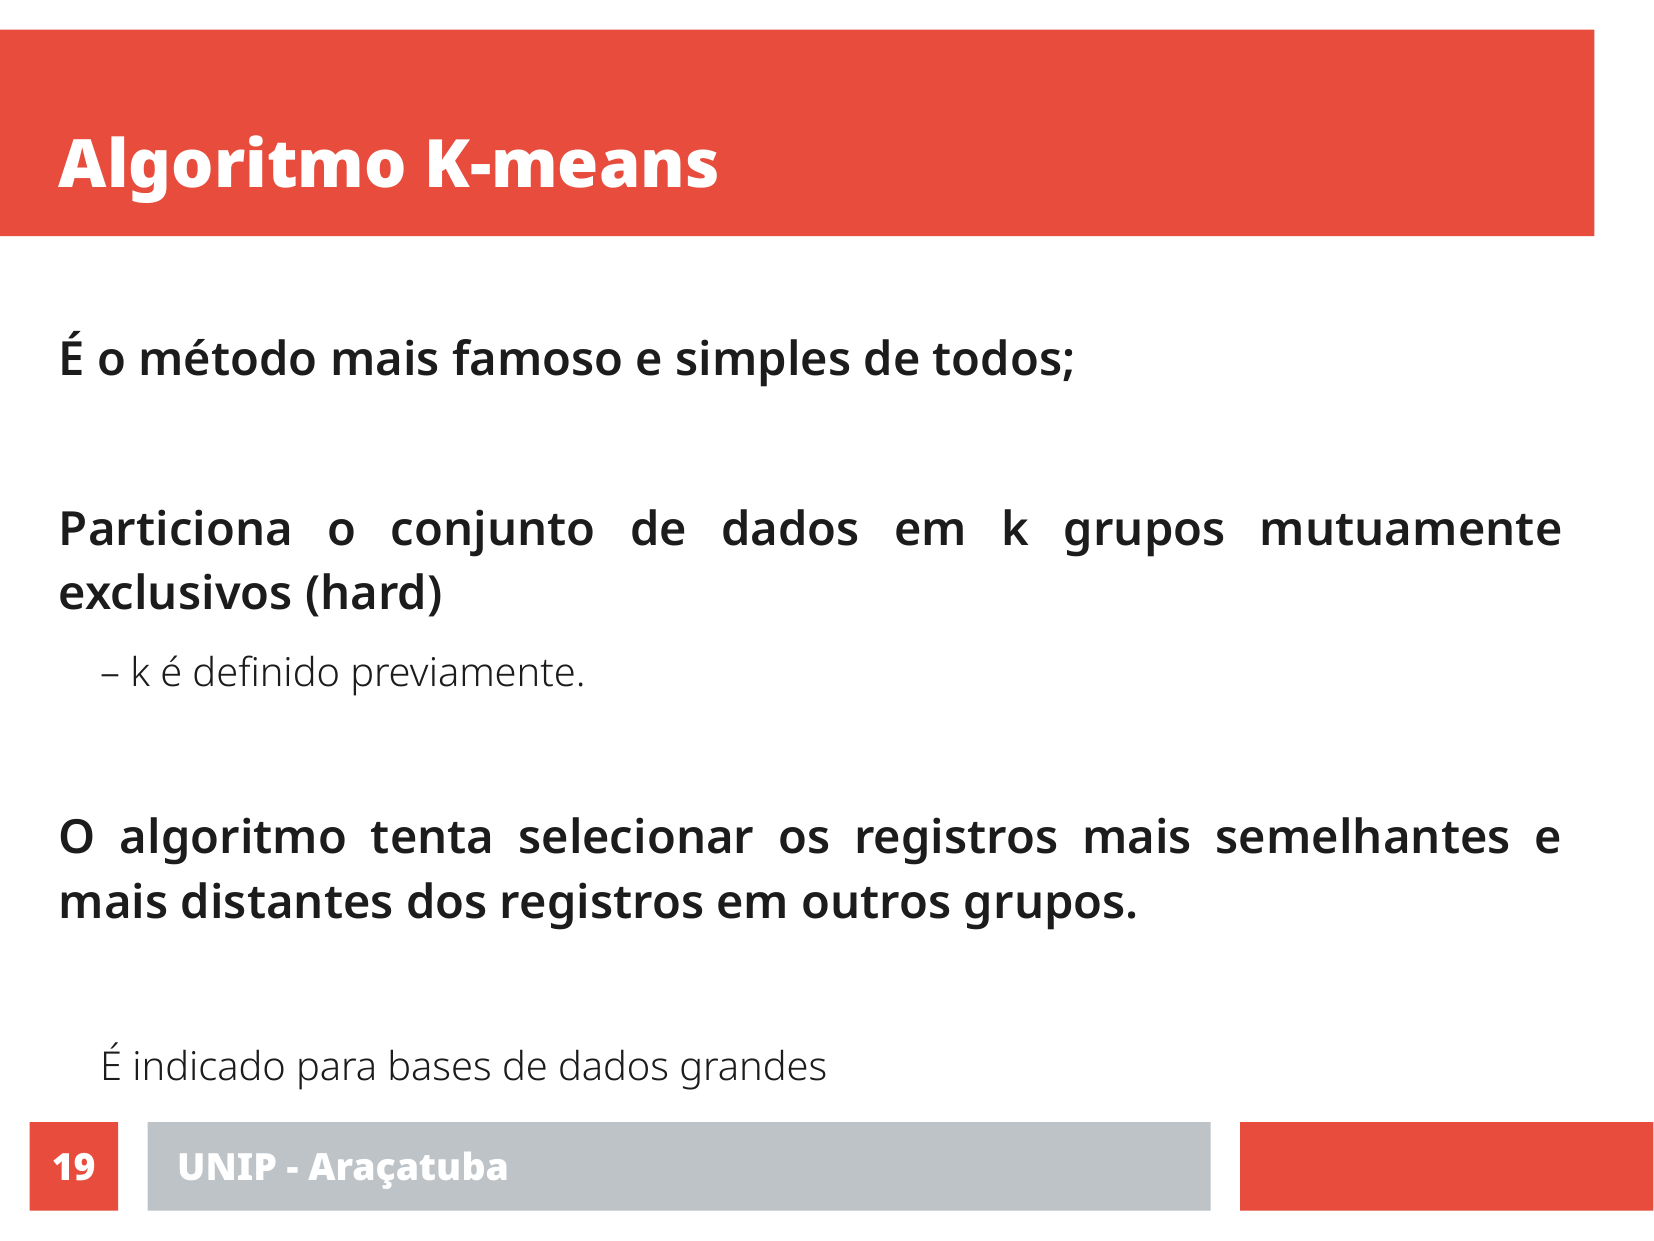

# Algoritmo K-means
É o método mais famoso e simples de todos;
Particiona o conjunto de dados em k grupos mutuamente exclusivos (hard)
– k é definido previamente.
O algoritmo tenta selecionar os registros mais semelhantes e mais distantes dos registros em outros grupos.
É indicado para bases de dados grandes
19
UNIP - Araçatuba